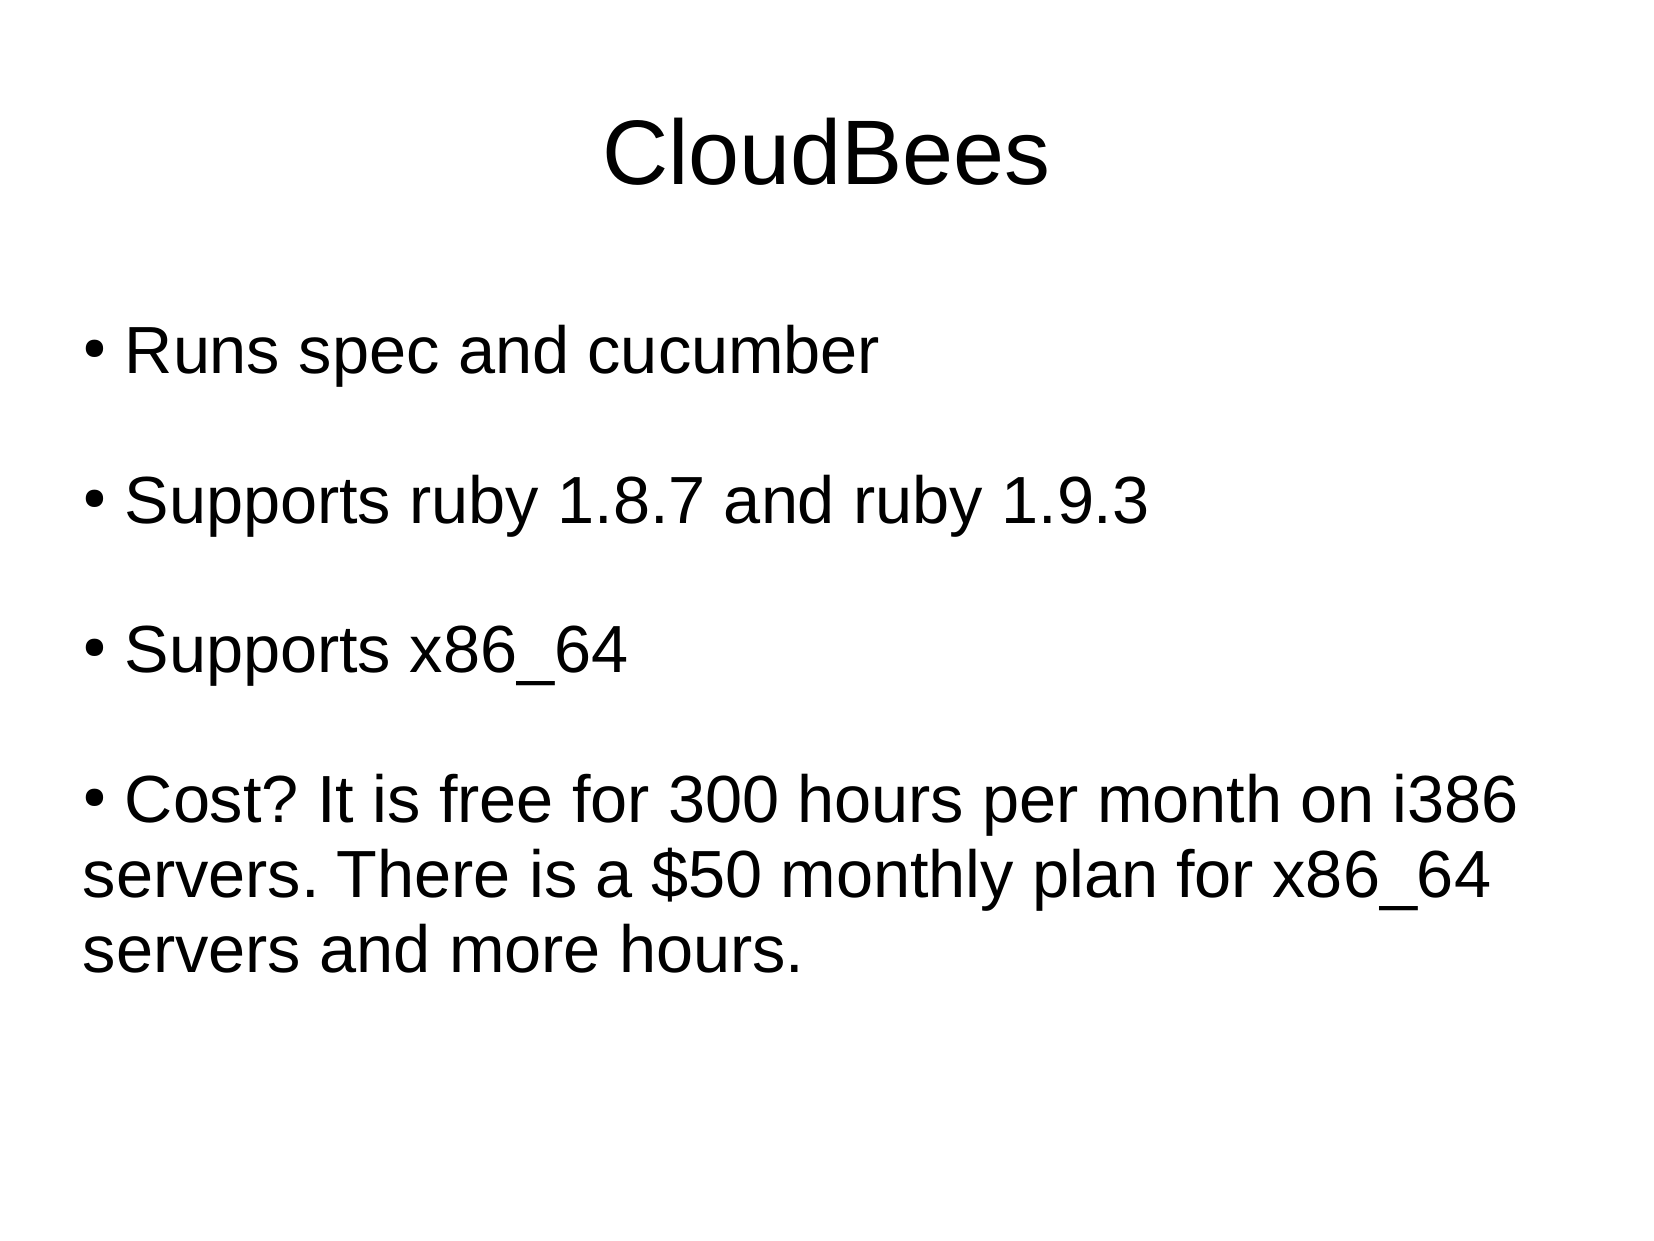

# CloudBees
 Runs spec and cucumber
 Supports ruby 1.8.7 and ruby 1.9.3
 Supports x86_64
 Cost? It is free for 300 hours per month on i386 servers. There is a $50 monthly plan for x86_64 servers and more hours.